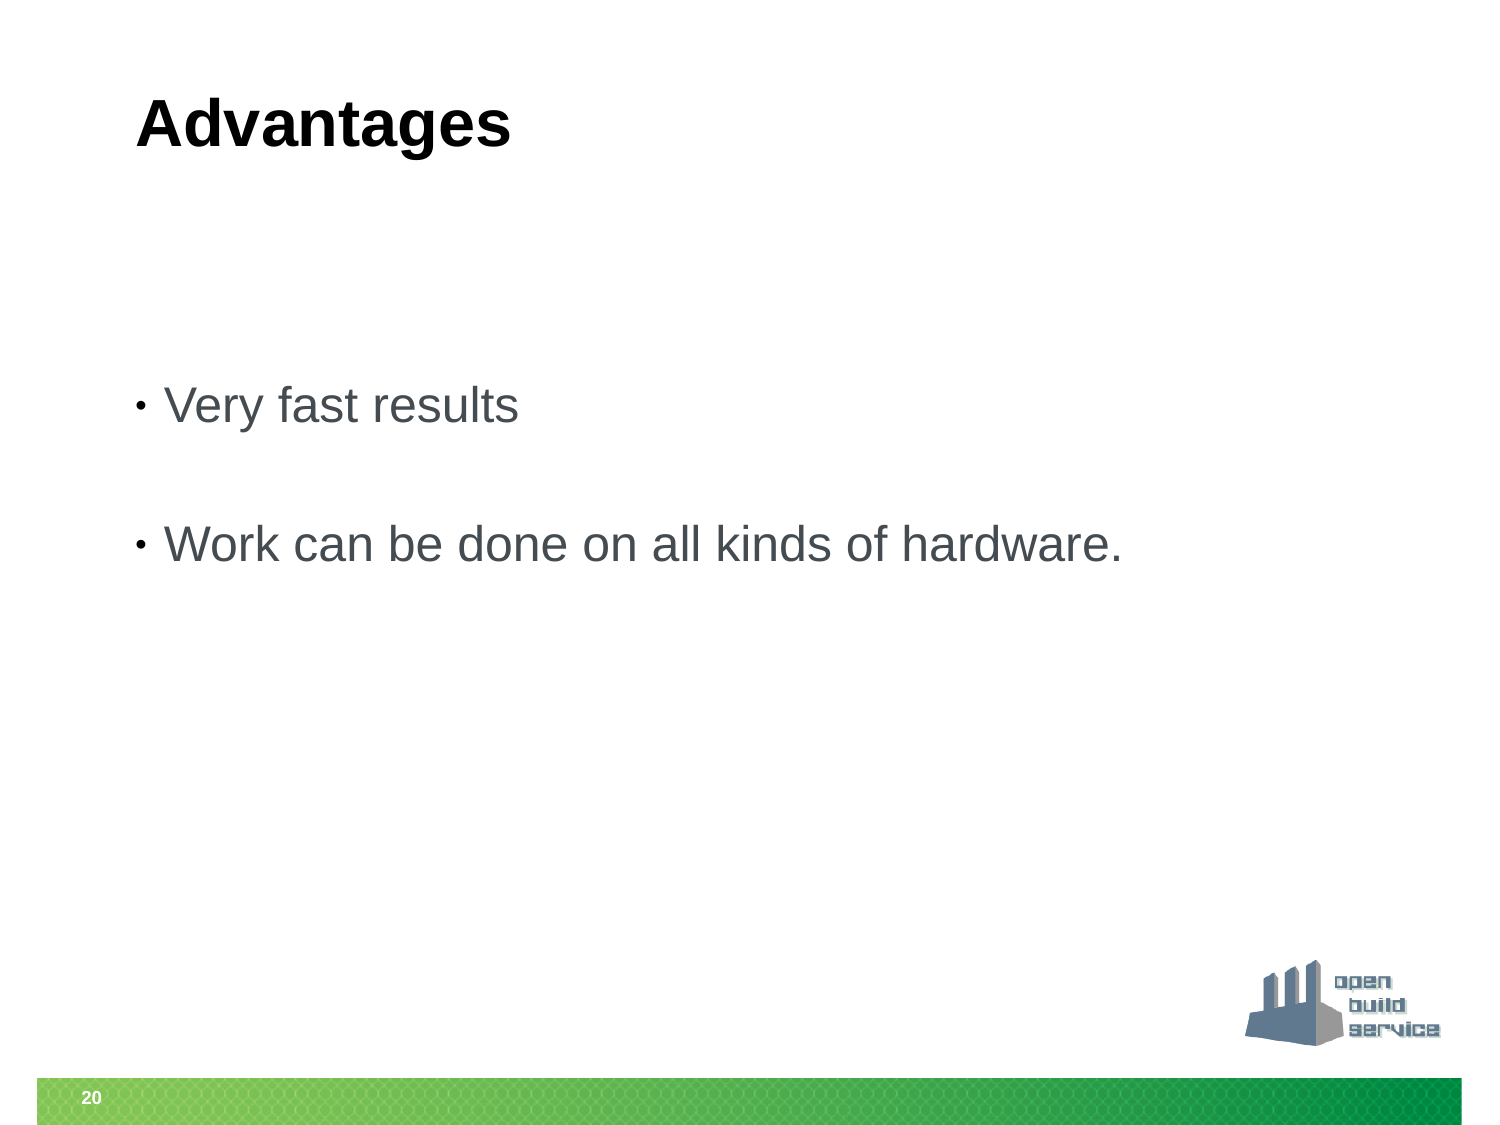

# Advantages
Very fast results
Work can be done on all kinds of hardware.